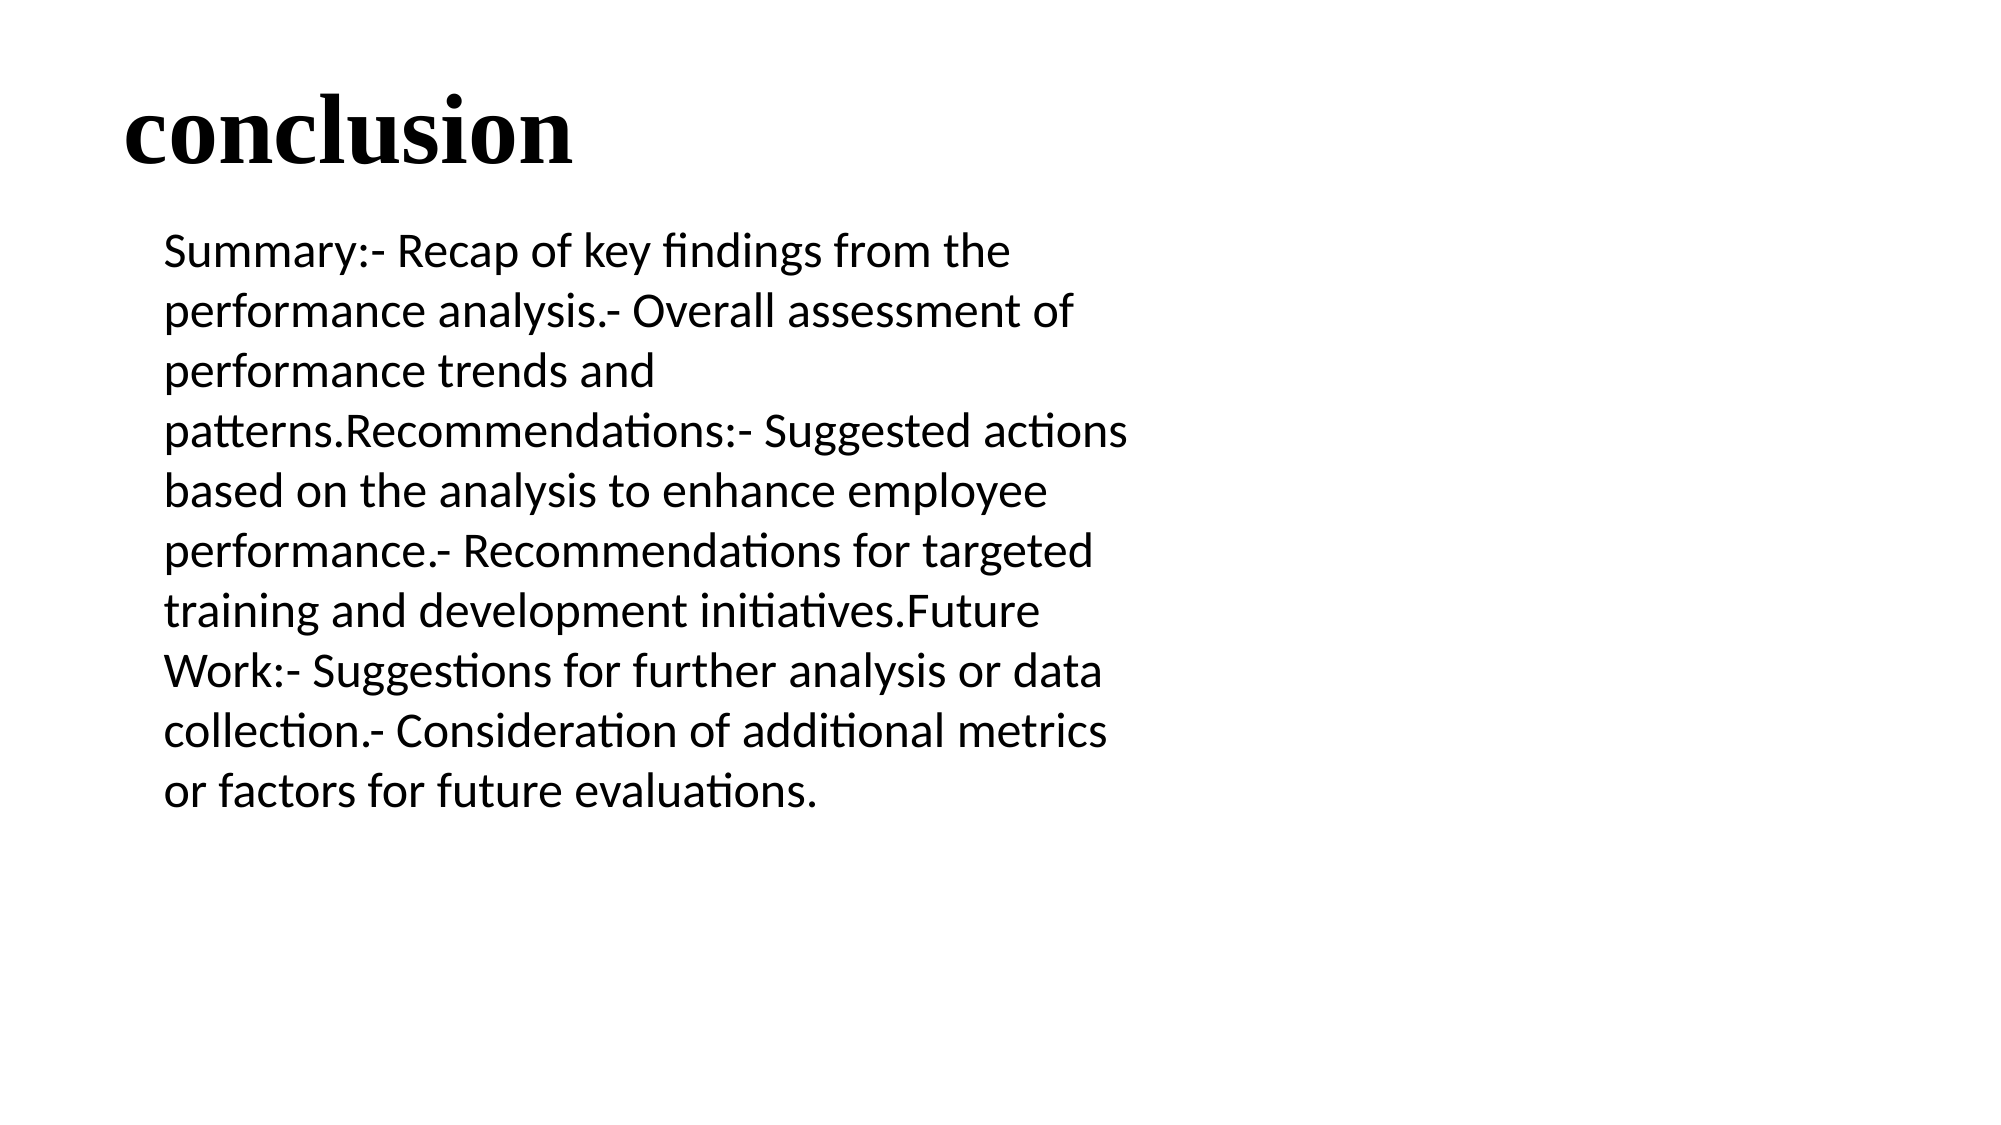

# conclusion
Summary:- Recap of key findings from the performance analysis.- Overall assessment of performance trends and patterns.Recommendations:- Suggested actions based on the analysis to enhance employee performance.- Recommendations for targeted training and development initiatives.Future Work:- Suggestions for further analysis or data collection.- Consideration of additional metrics or factors for future evaluations.